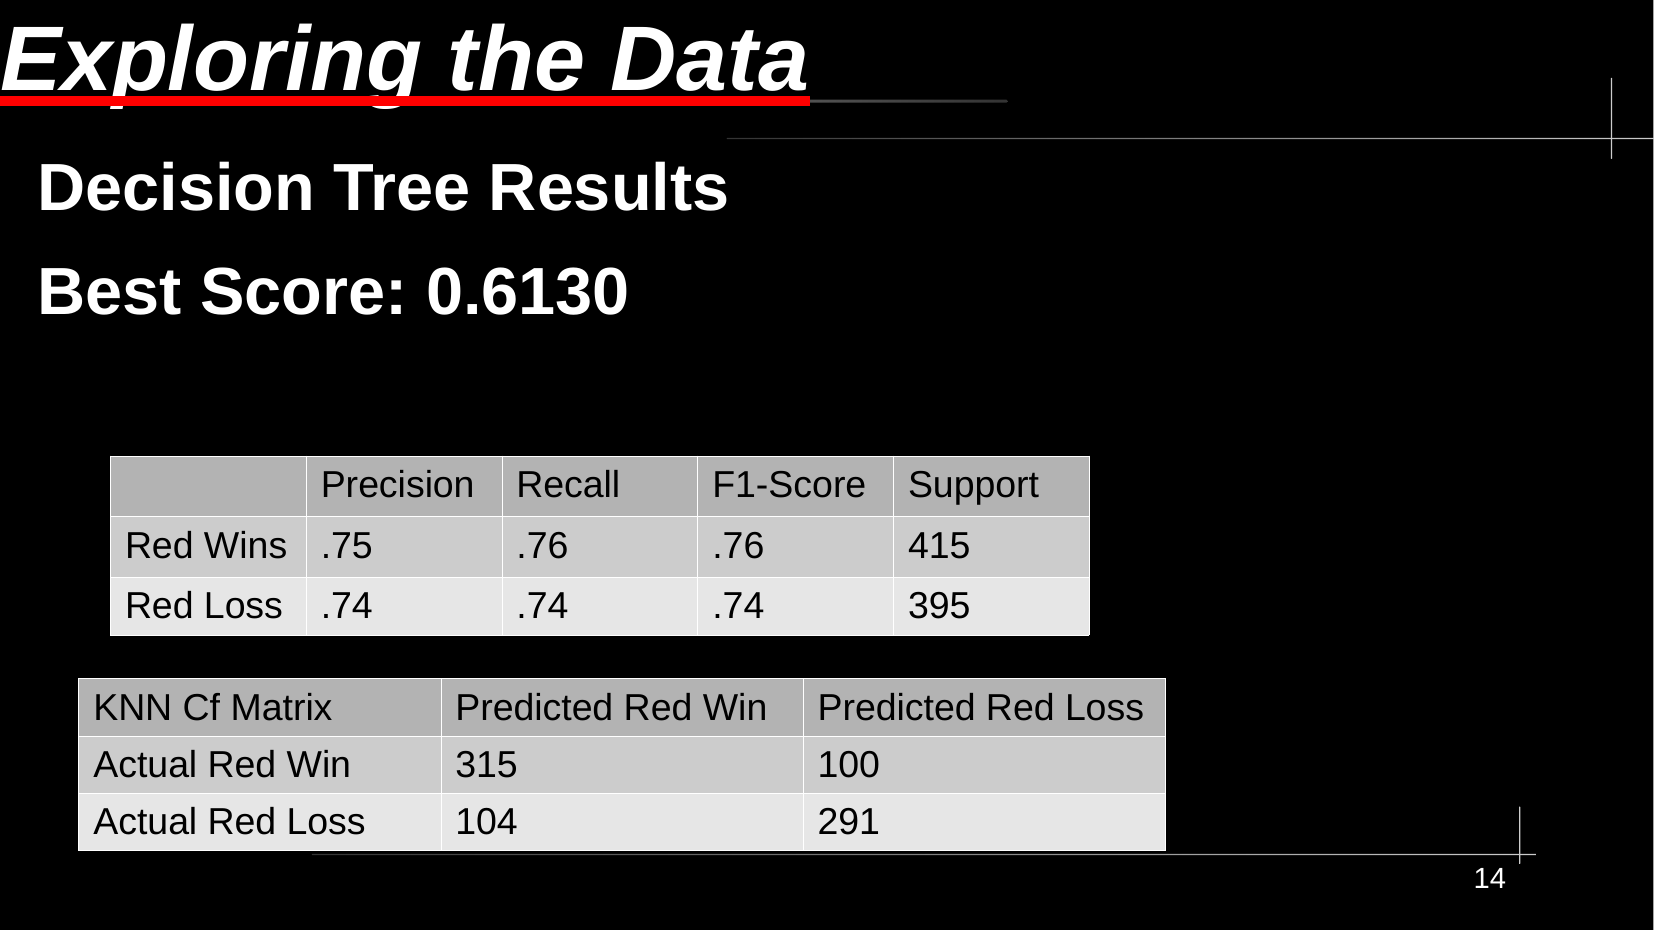

# Exploring the Data
Decision Tree Results
Best Score: 0.6130
| | Precision | Recall | F1-Score | Support |
| --- | --- | --- | --- | --- |
| Red Wins | .75 | .76 | .76 | 415 |
| Red Loss | .74 | .74 | .74 | 395 |
| KNN Cf Matrix | Predicted Red Win | Predicted Red Loss |
| --- | --- | --- |
| Actual Red Win | 315 | 100 |
| Actual Red Loss | 104 | 291 |
14